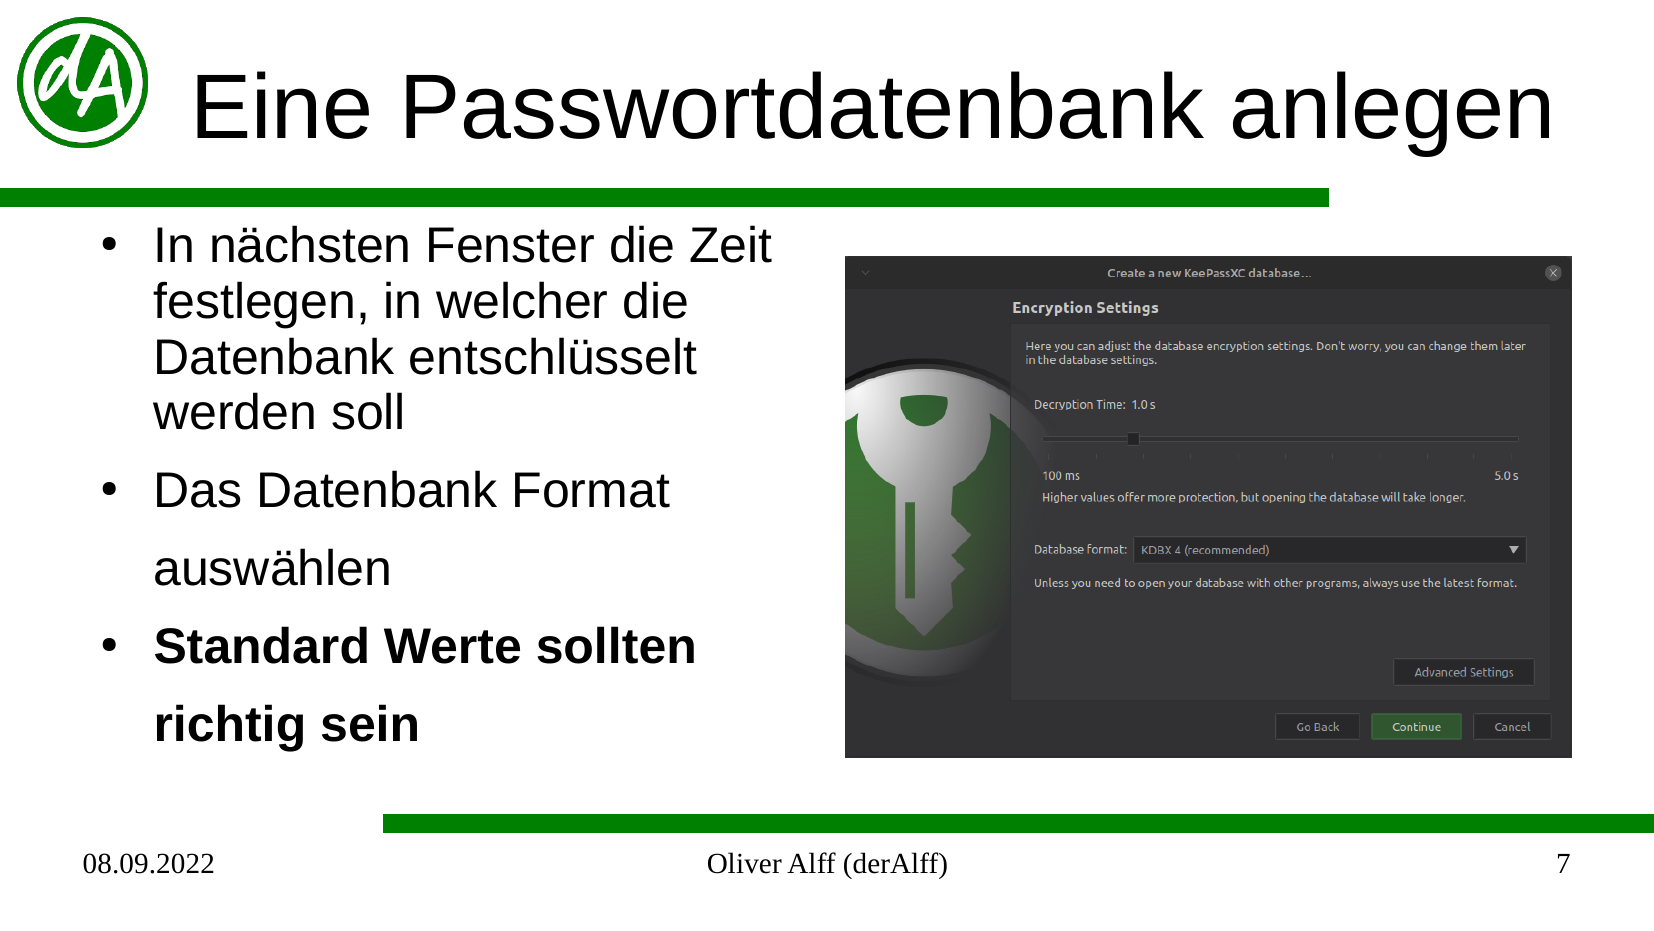

# Eine Passwortdatenbank anlegen
In nächsten Fenster die Zeit festlegen, in welcher die Datenbank entschlüsselt werden soll
Das Datenbank Format
auswählen
Standard Werte sollten
richtig sein
08.09.2022
Oliver Alff (derAlff)
7